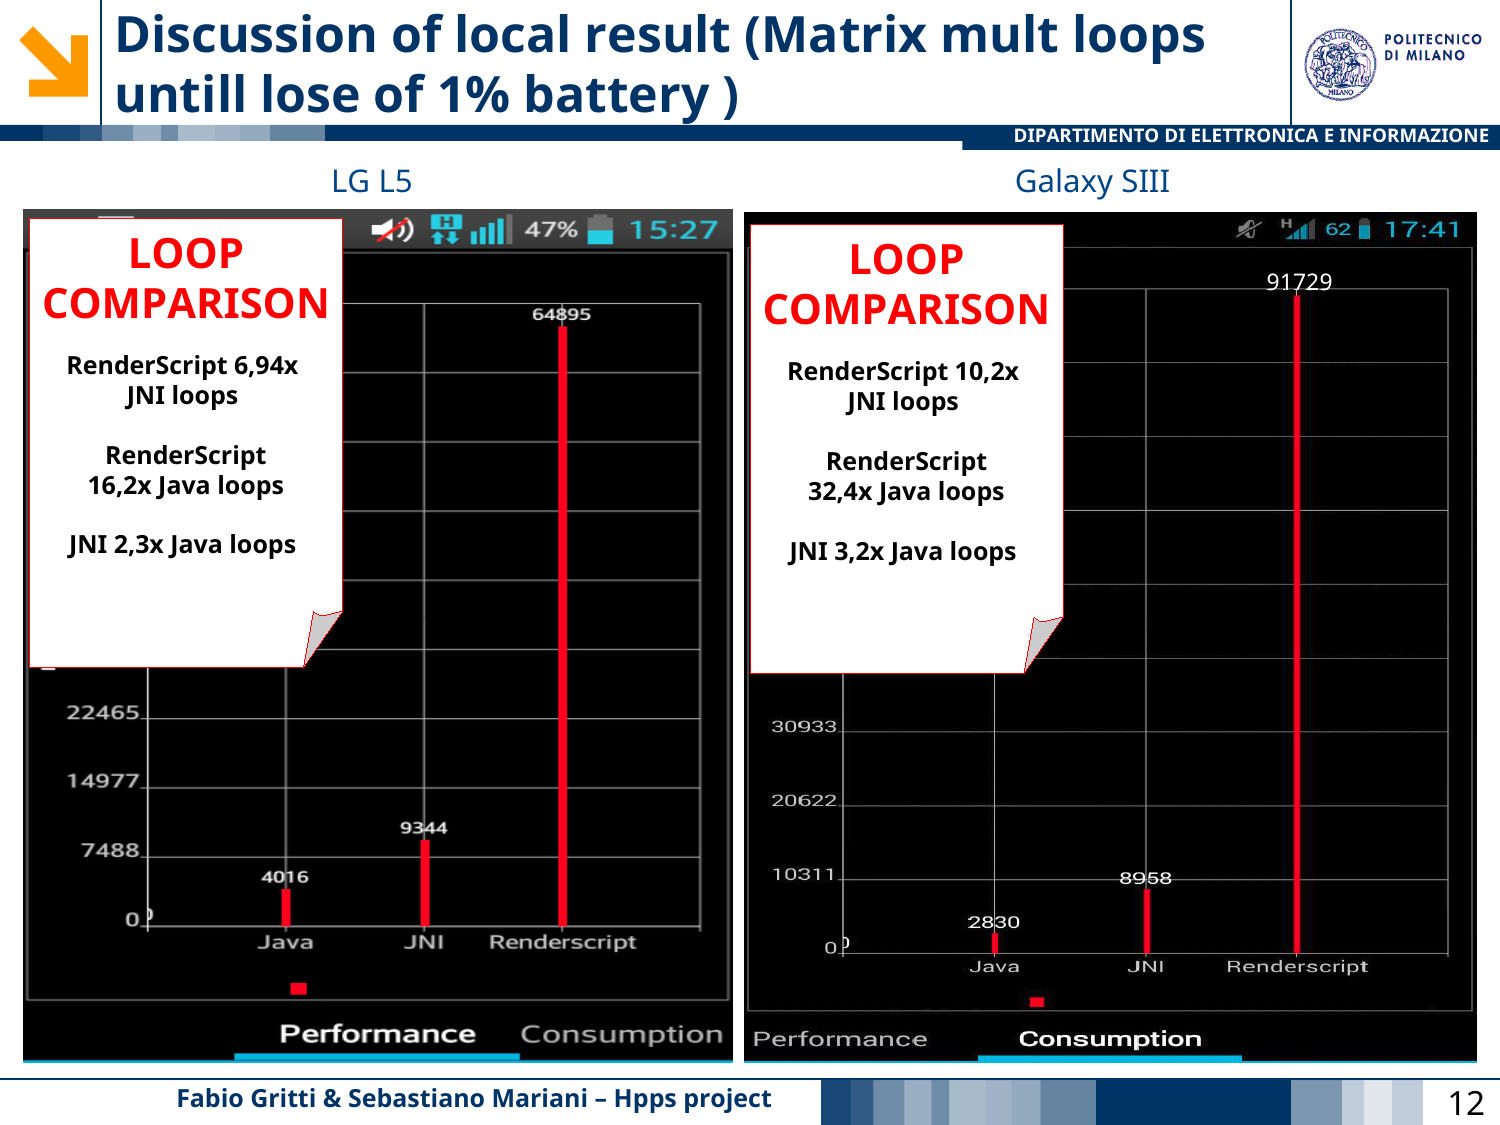

# Discussion of local result (Matrix mult loops untill lose of 1% battery )
LG L5
Galaxy SIII
 LOOP
COMPARISON
RenderScript 6,94x
JNI loops
RenderScript
16,2x Java loops
JNI 2,3x Java loops
 LOOP
COMPARISON
RenderScript 10,2x
JNI loops
RenderScript
32,4x Java loops
JNI 3,2x Java loops
91729
Fabio Gritti & Sebastiano Mariani – Hpps project